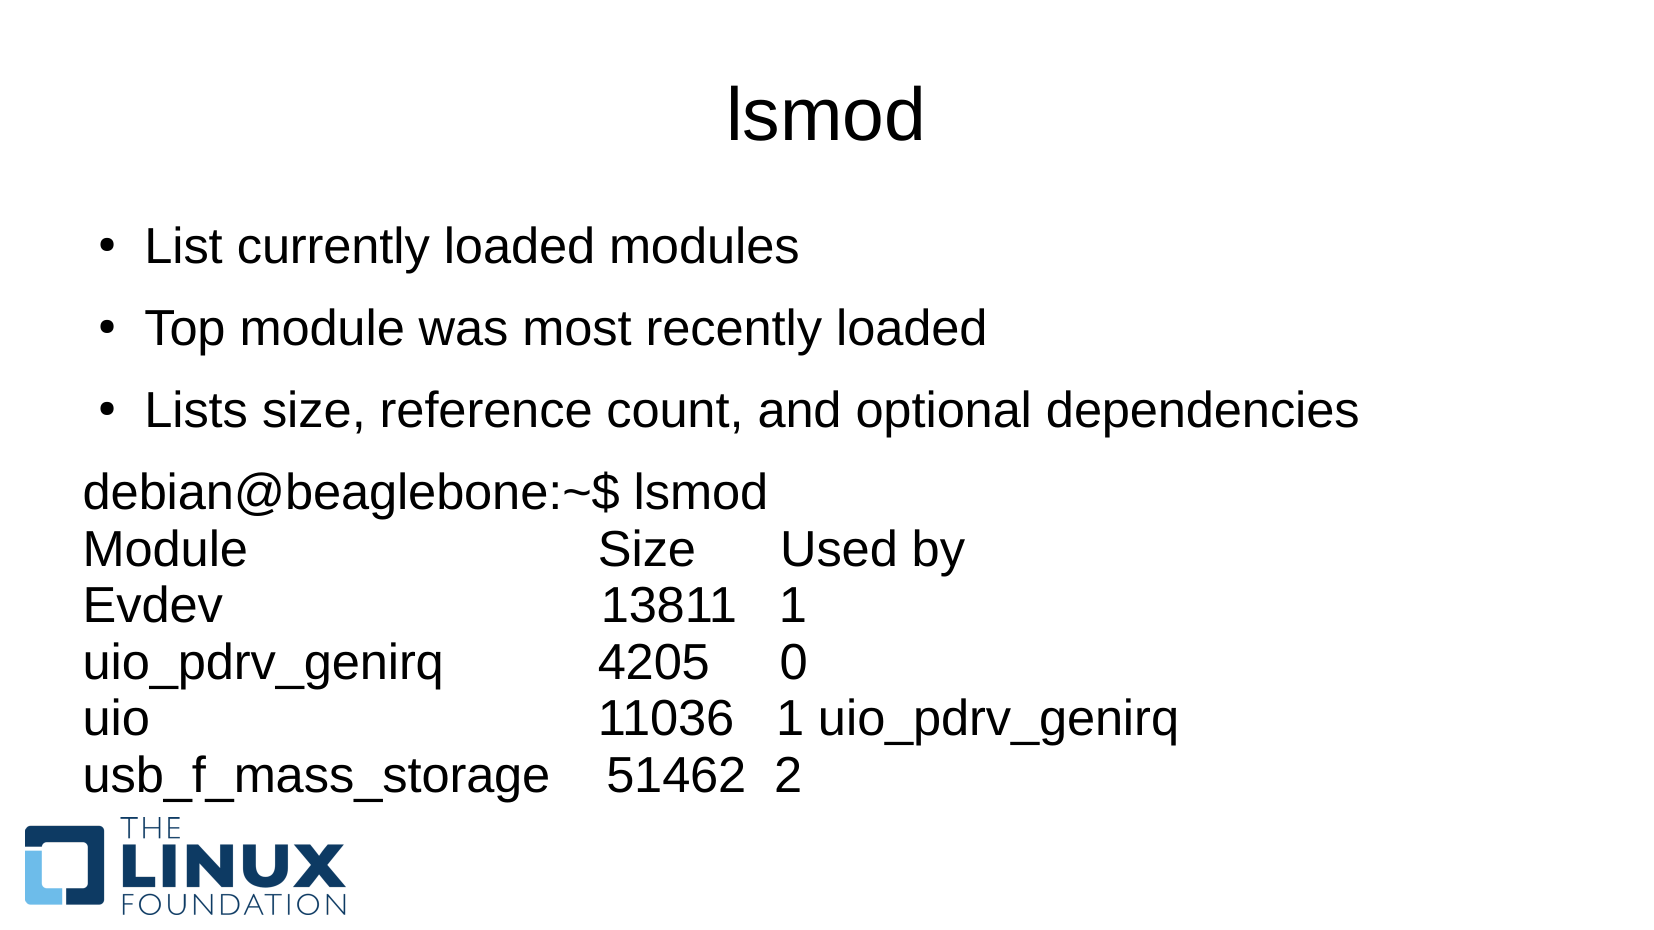

# lsmod
List currently loaded modules
Top module was most recently loaded
Lists size, reference count, and optional dependencies
debian@beaglebone:~$ lsmod
Module Size Used by
Evdev 13811 1
uio_pdrv_genirq 4205 0
uio 11036 1 uio_pdrv_genirq
usb_f_mass_storage 51462 2